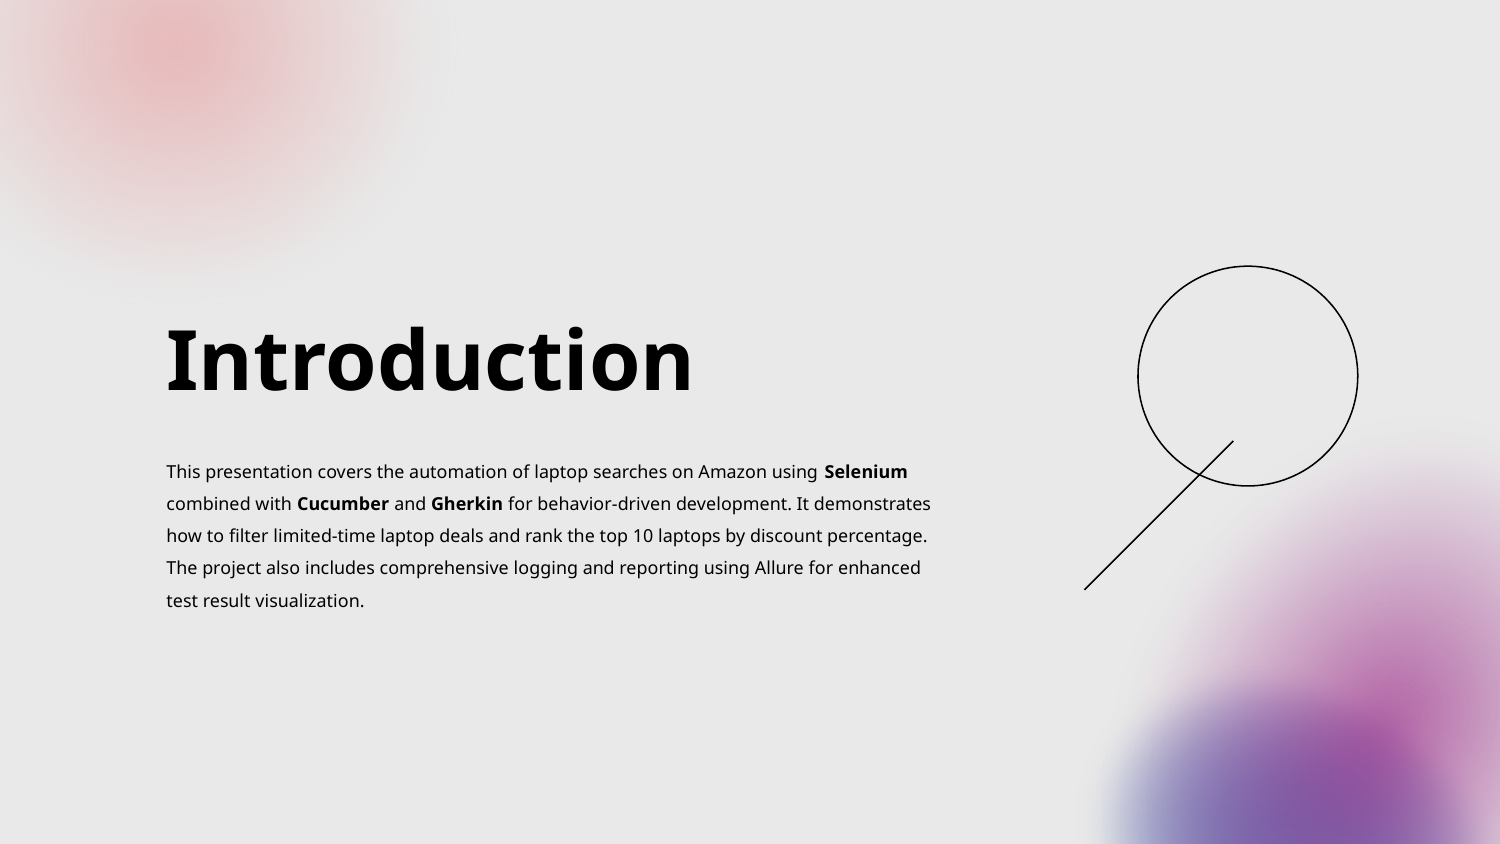

# Introduction
This presentation covers the automation of laptop searches on Amazon using Selenium combined with Cucumber and Gherkin for behavior-driven development. It demonstrates how to filter limited-time laptop deals and rank the top 10 laptops by discount percentage. The project also includes comprehensive logging and reporting using Allure for enhanced test result visualization.